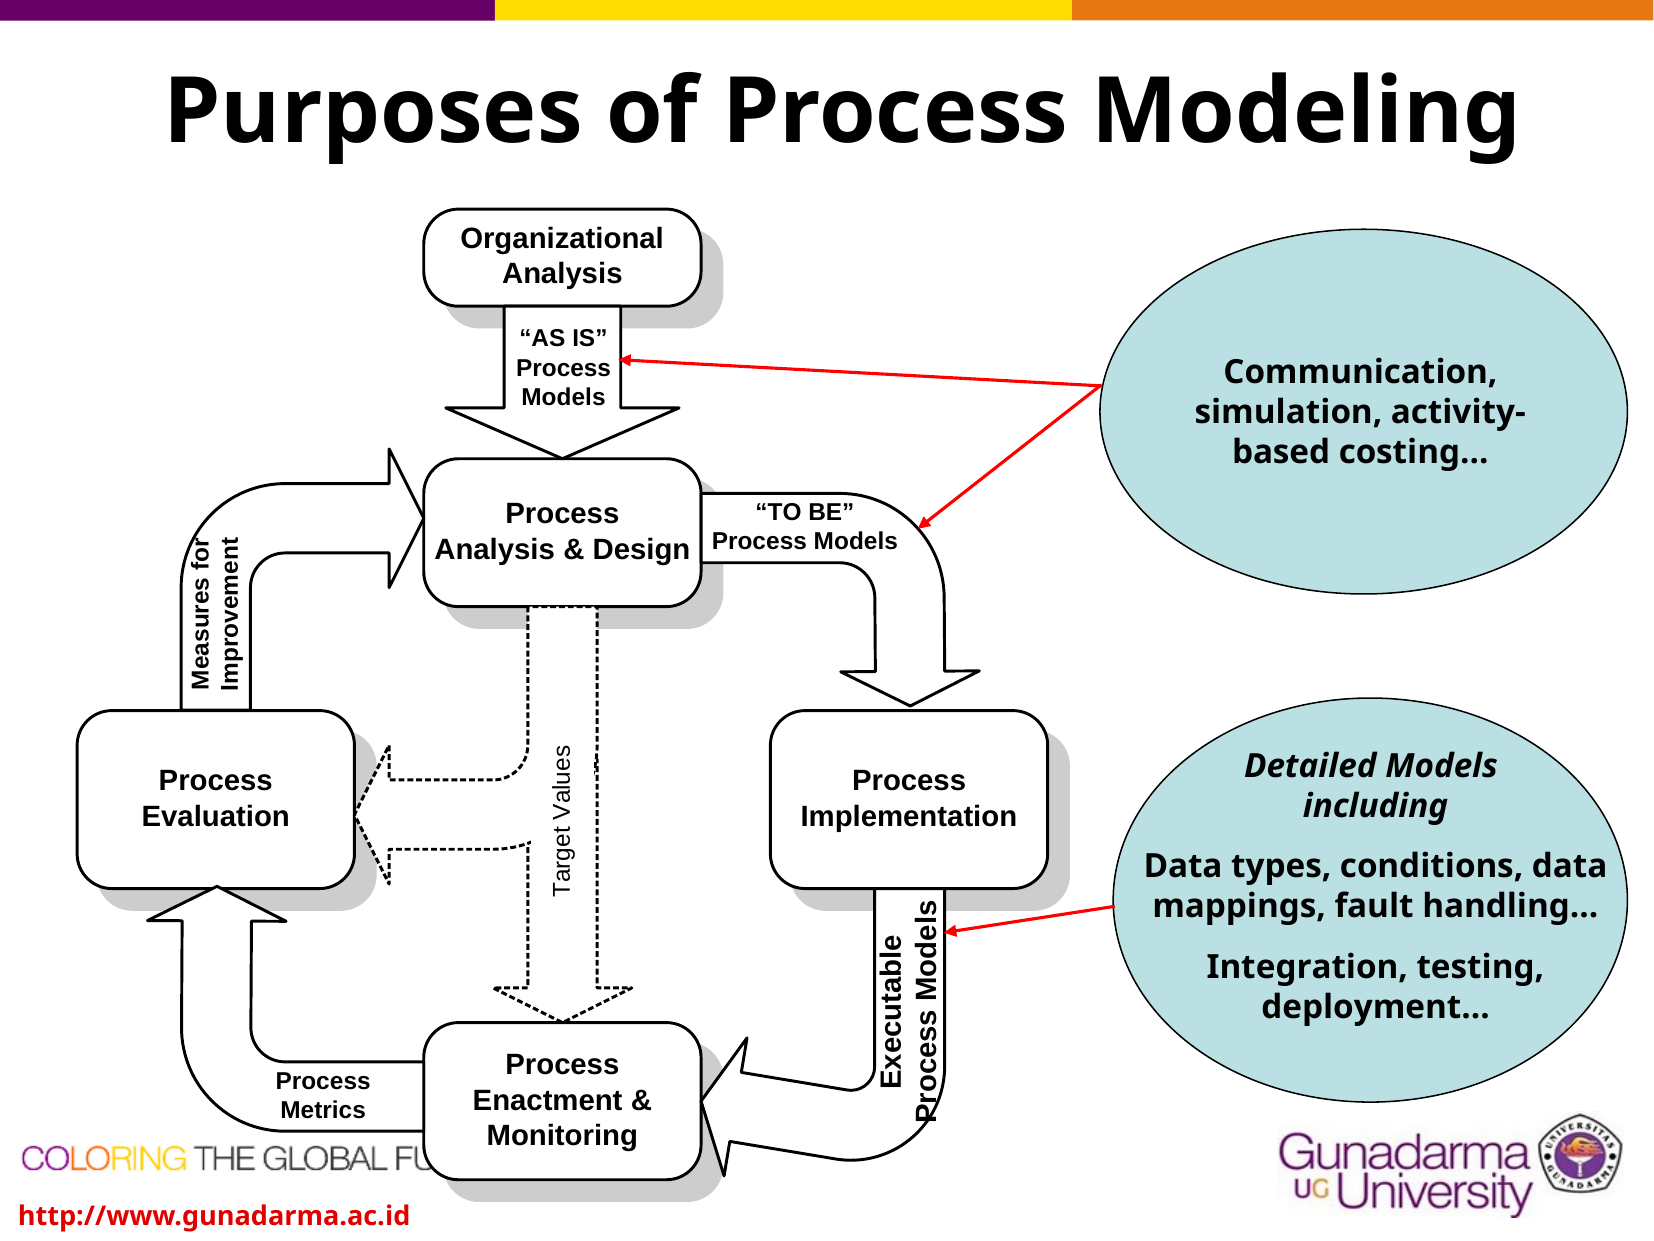

# Purposes of Process Modeling
Communication, simulation, activity-based costing…
Detailed Models
including
Data types, conditions, data mappings, fault handling…
Integration, testing, deployment…